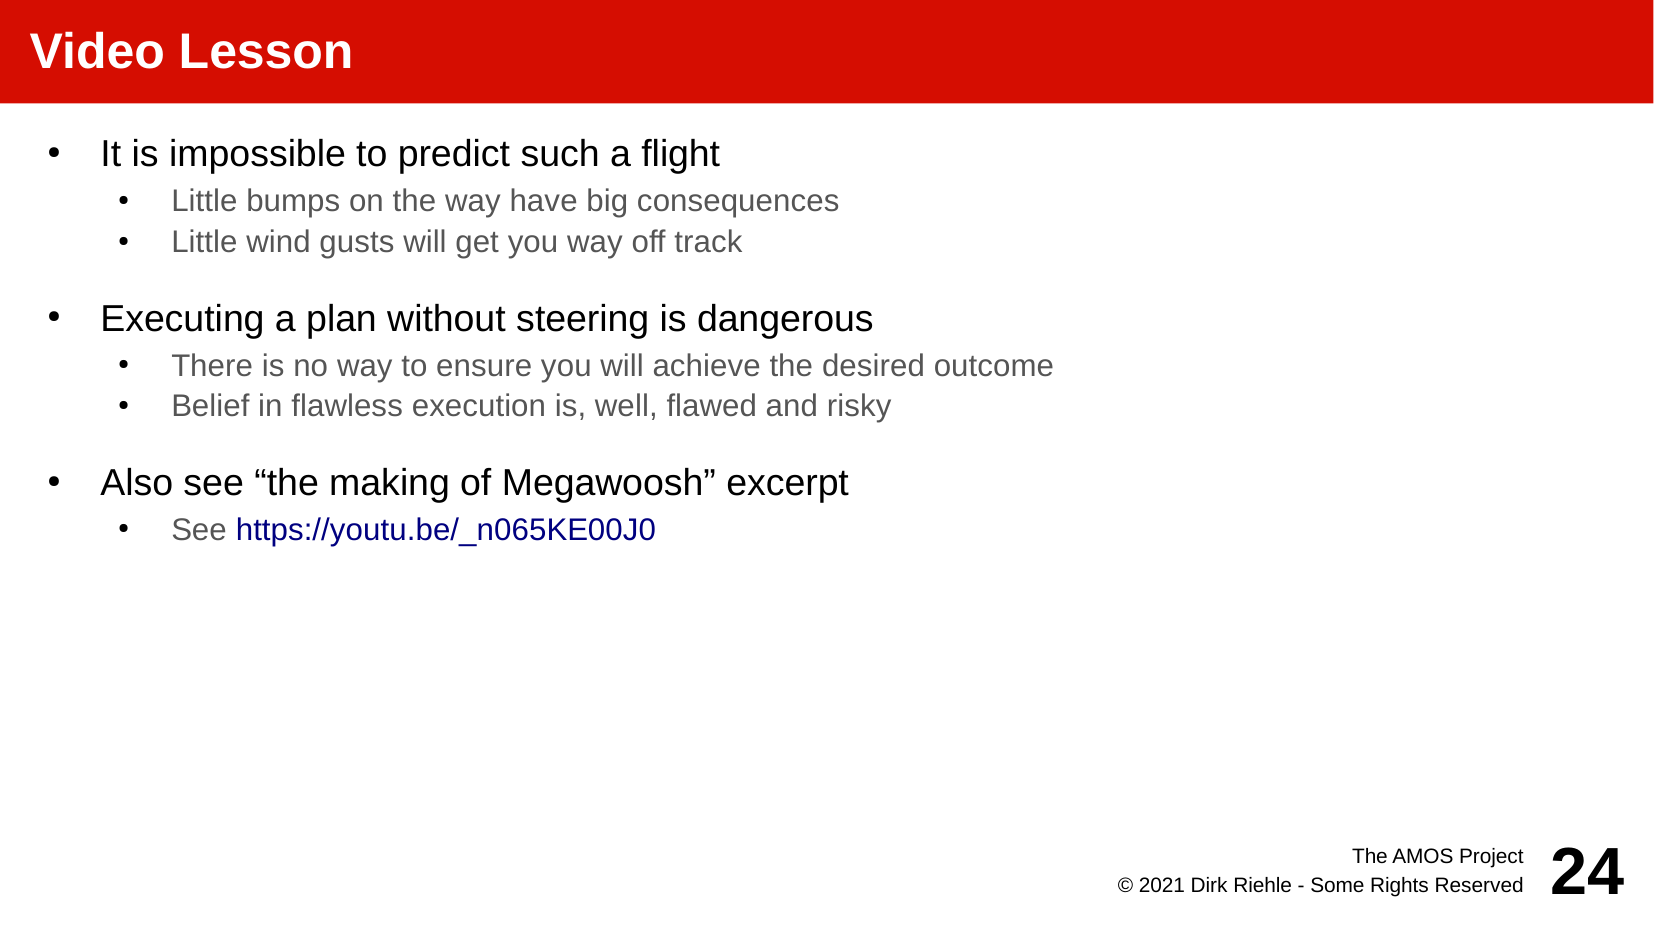

# Video Lesson
It is impossible to predict such a flight
Little bumps on the way have big consequences
Little wind gusts will get you way off track
Executing a plan without steering is dangerous
There is no way to ensure you will achieve the desired outcome
Belief in flawless execution is, well, flawed and risky
Also see “the making of Megawoosh” excerpt
See https://youtu.be/_n065KE00J0
The AMOS Project
24
© 2021 Dirk Riehle - Some Rights Reserved